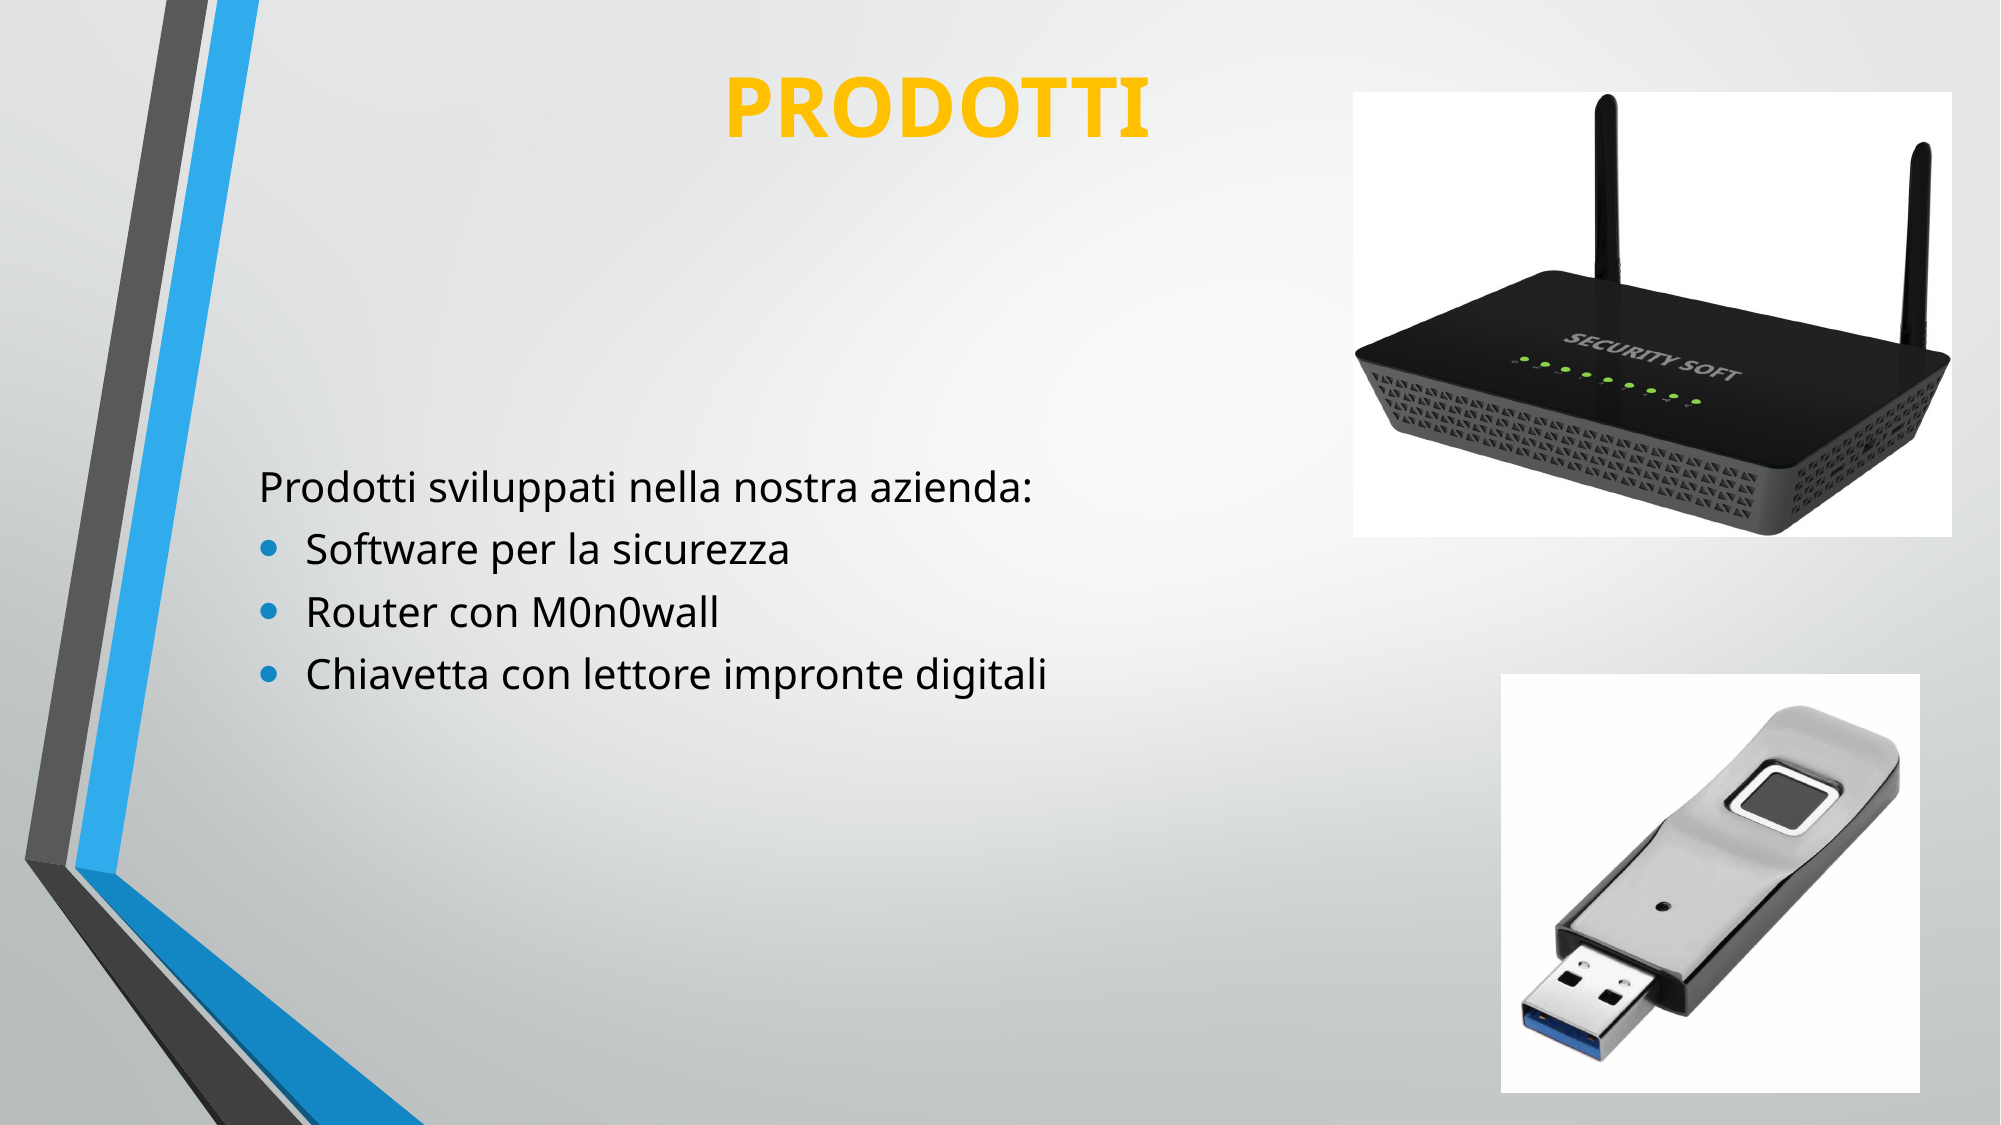

# PRODOTTI
Prodotti sviluppati nella nostra azienda:
Software per la sicurezza
Router con M0n0wall
Chiavetta con lettore impronte digitali